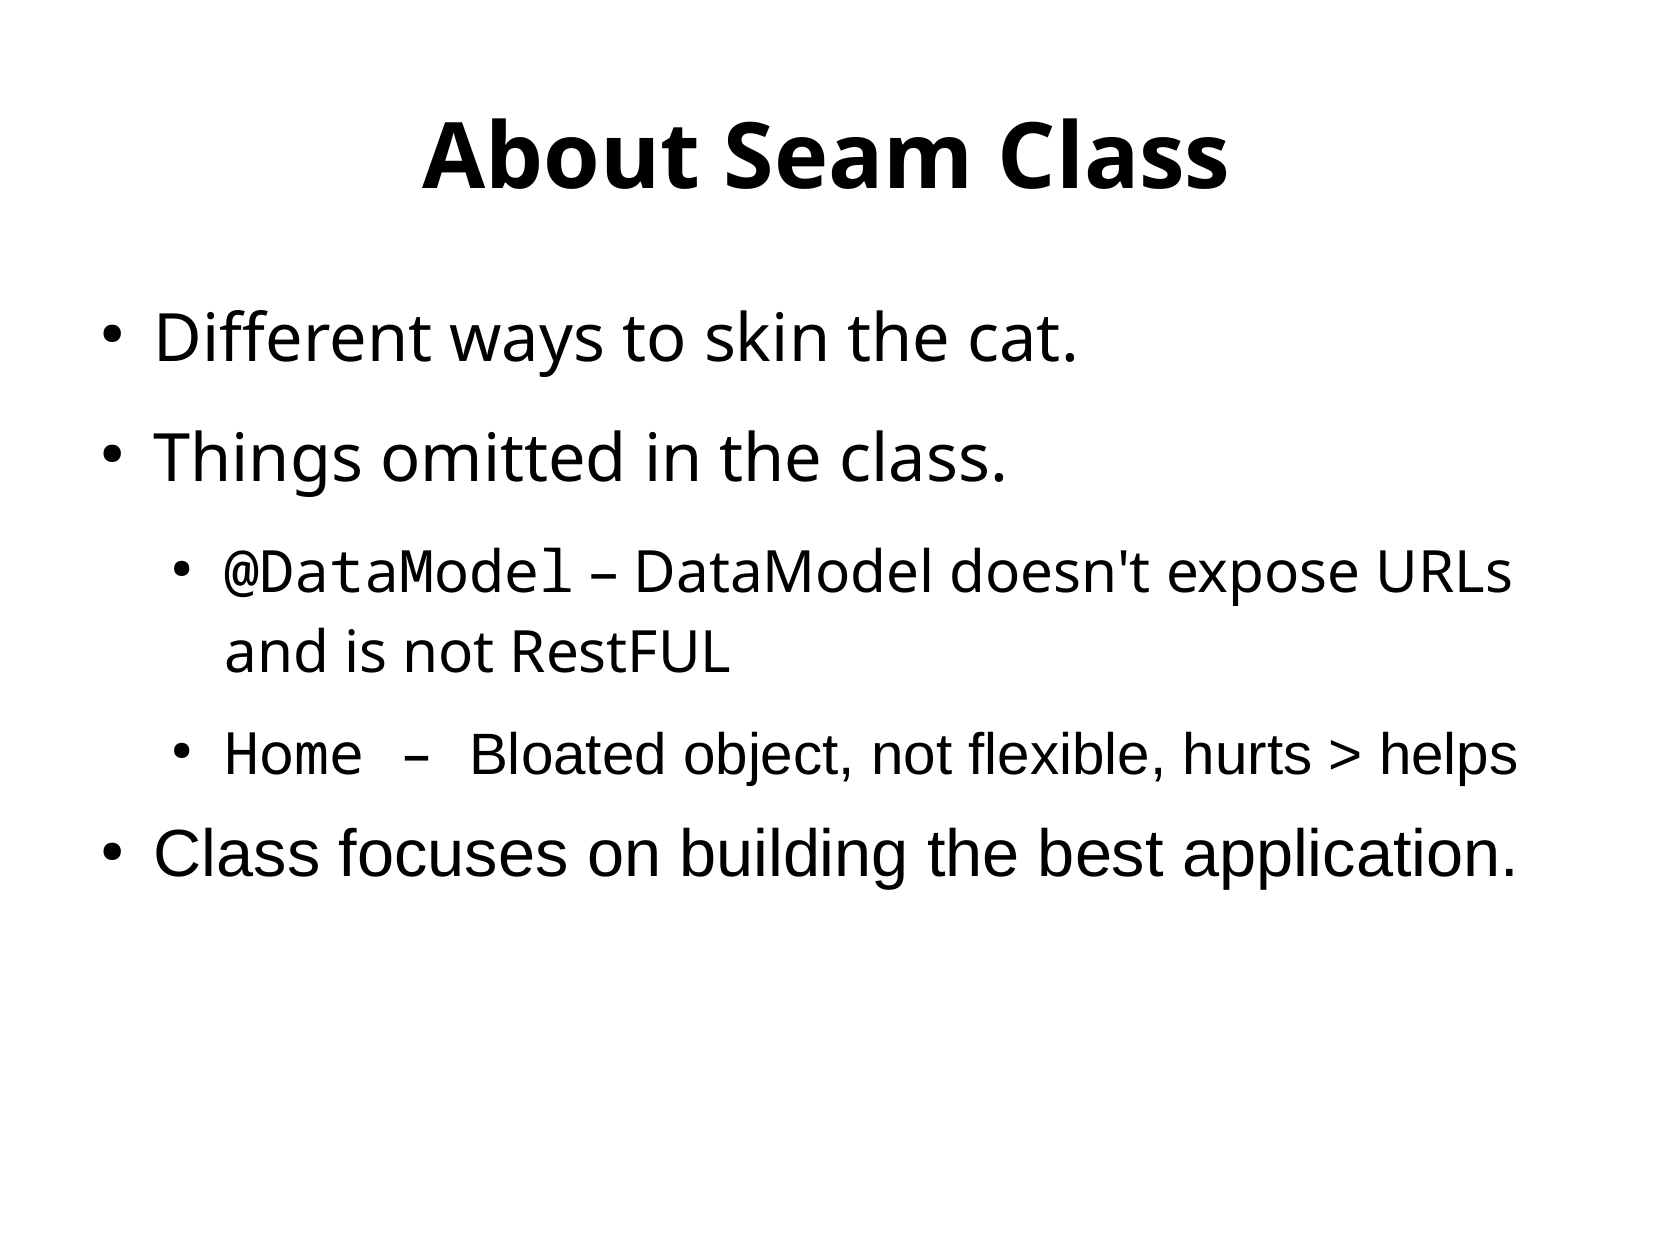

# About Seam Class
Different ways to skin the cat.
Things omitted in the class.
@DataModel – DataModel doesn't expose URLs and is not RestFUL
Home – Bloated object, not flexible, hurts > helps
Class focuses on building the best application.